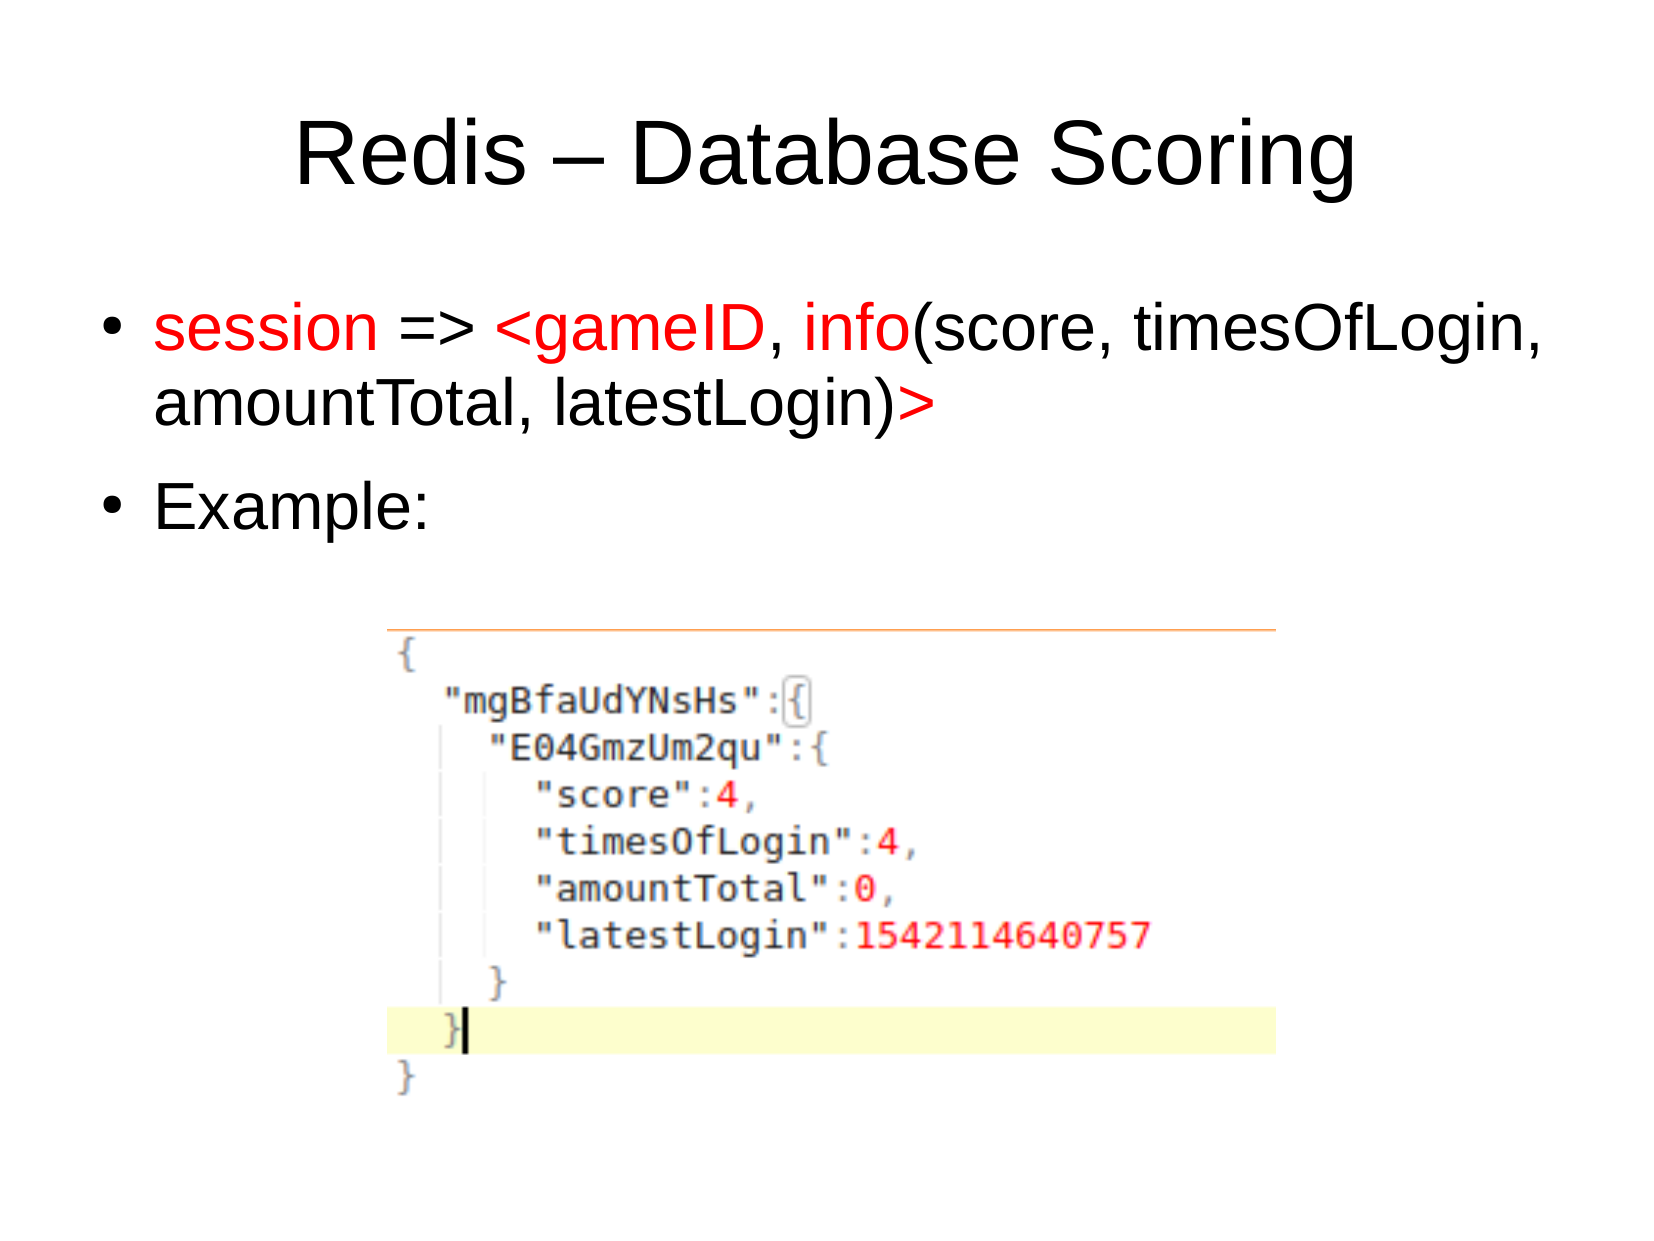

# Redis – Database Scoring
session => <gameID, info(score, timesOfLogin, amountTotal, latestLogin)>
Example: